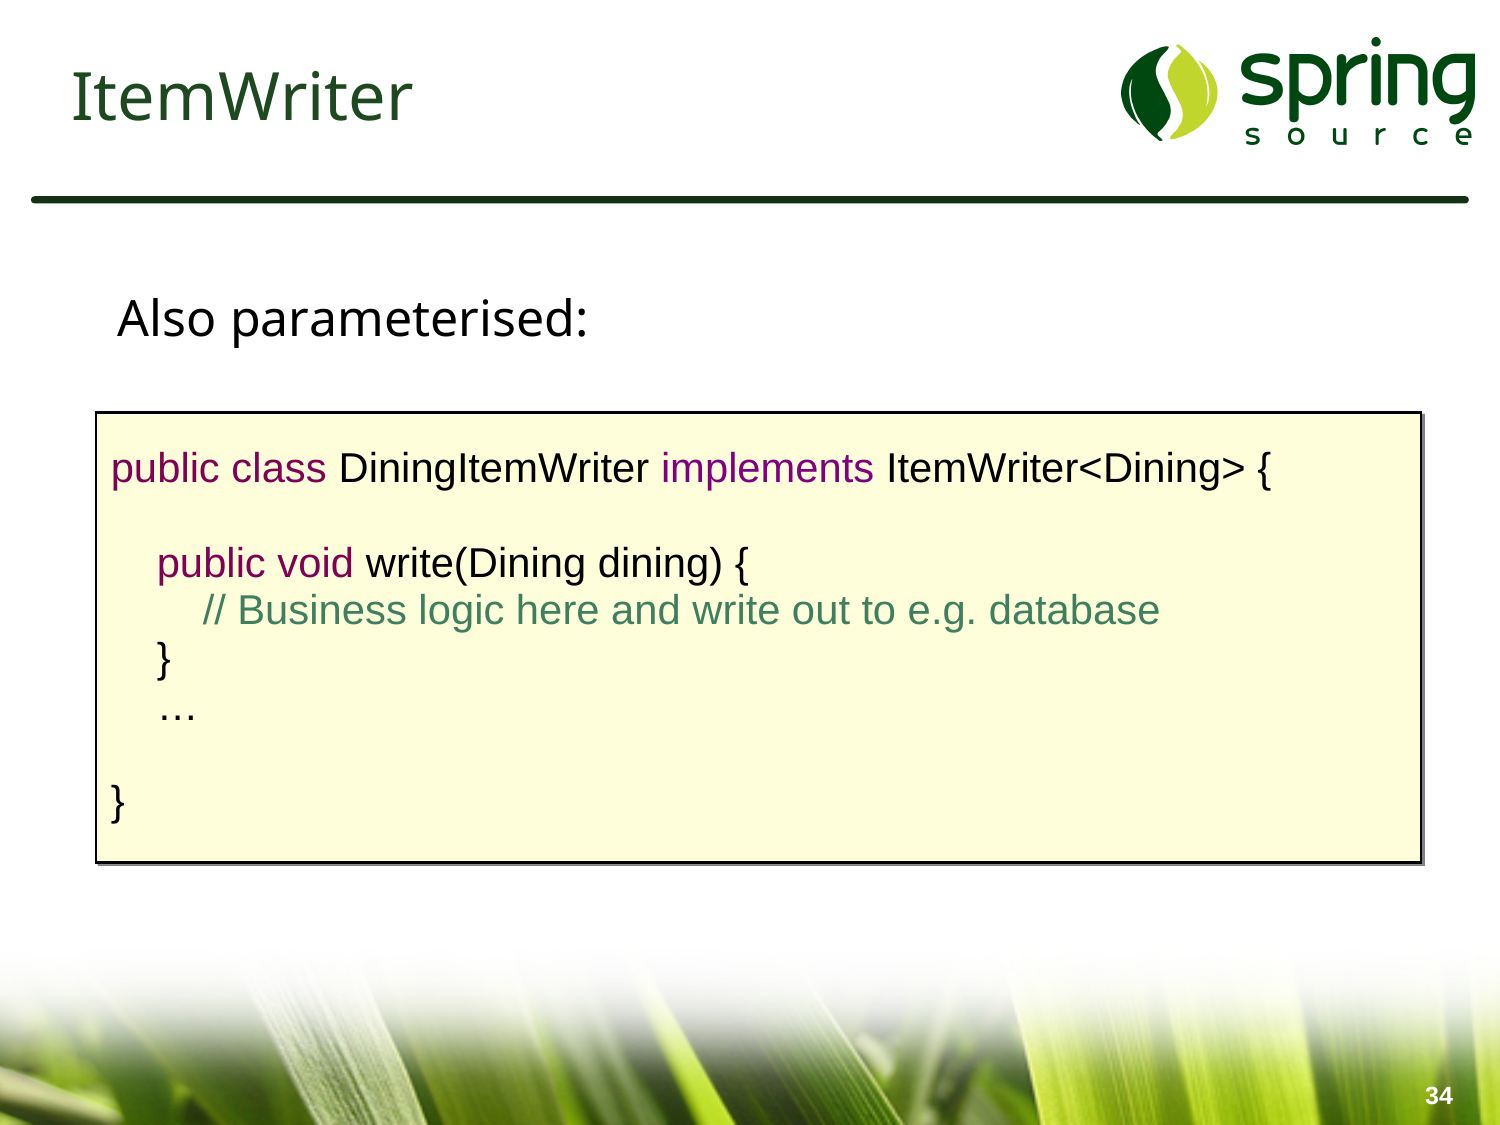

# ItemWriter
Also parameterised:
public class DiningItemWriter implements ItemWriter<Dining> {
 public void write(Dining dining) {
 // Business logic here and write out to e.g. database
 }
 …
}